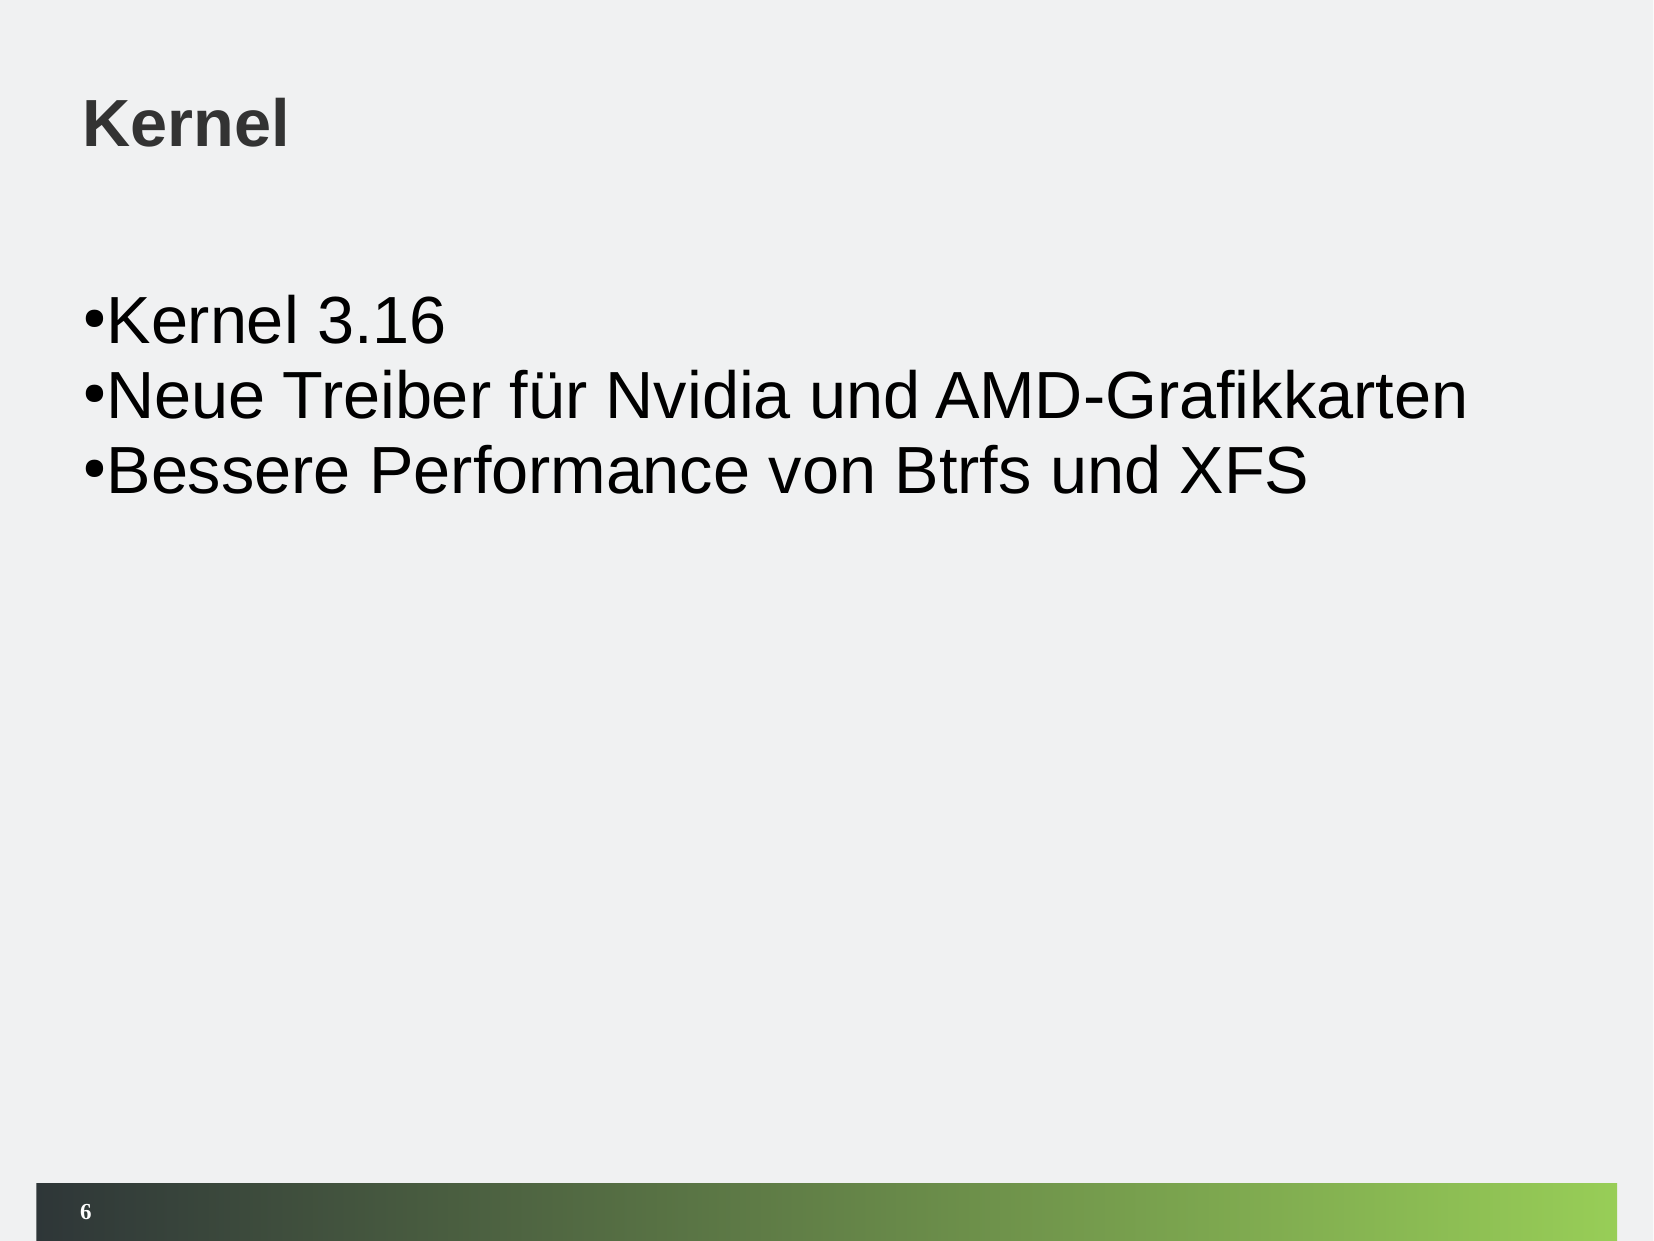

Kernel 3.16
Neue Treiber für Nvidia und AMD-Grafikkarten
Bessere Performance von Btrfs und XFS
# Kernel
6